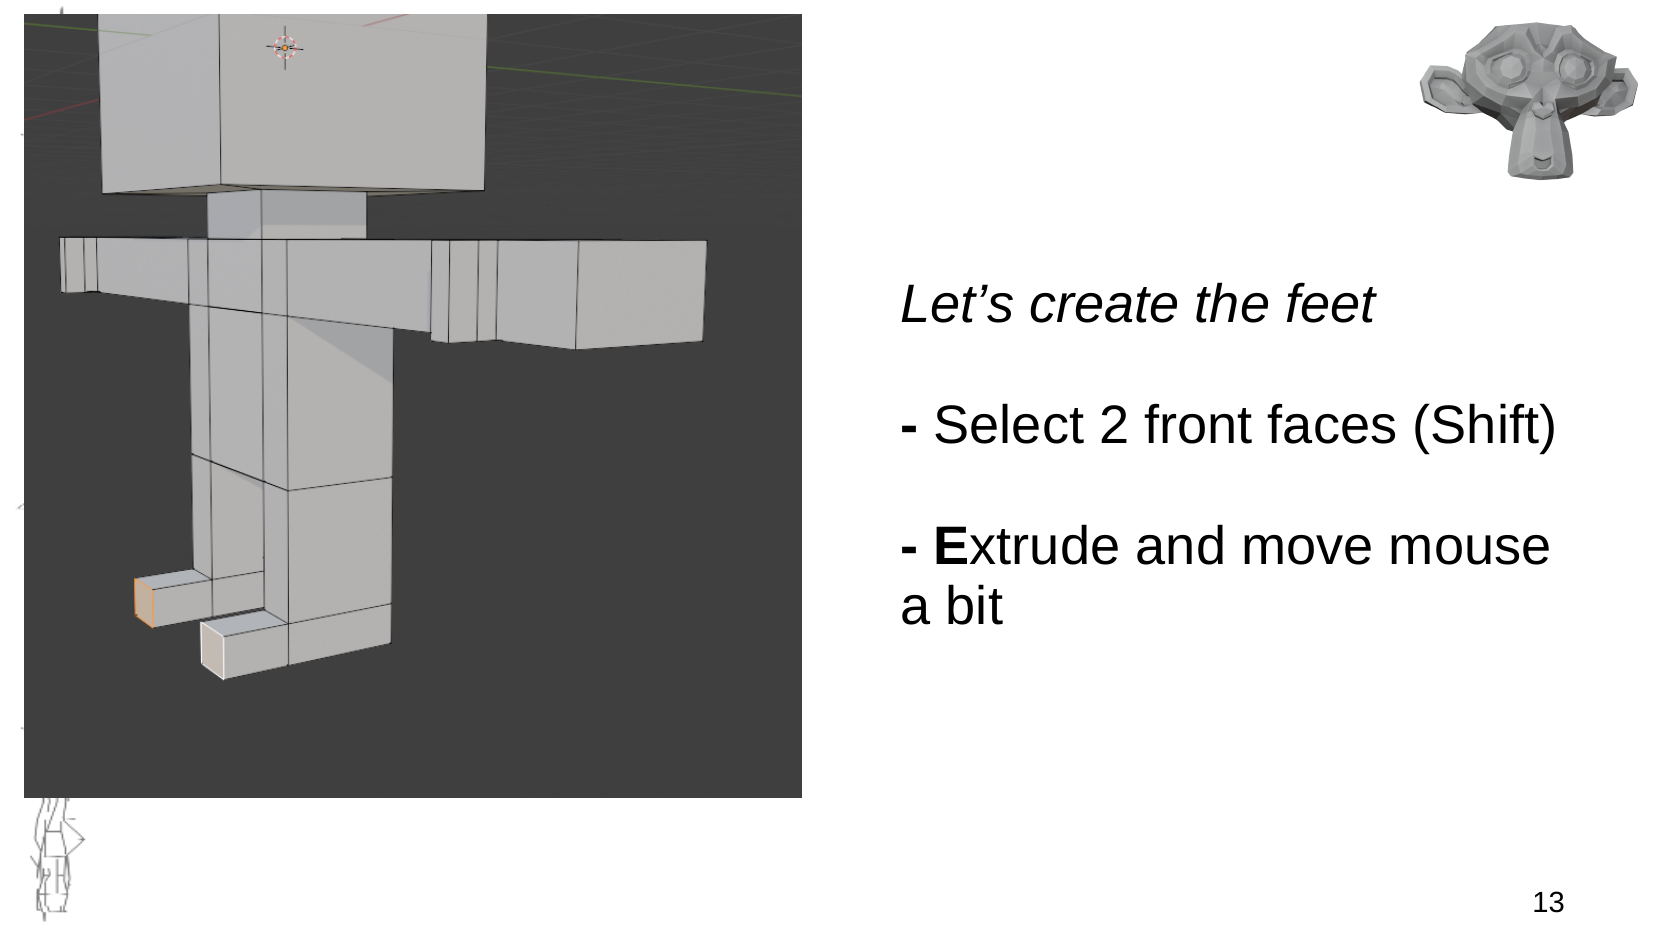

Let’s create the feet
- Select 2 front faces (Shift)
- Extrude and move mouse a bit
13